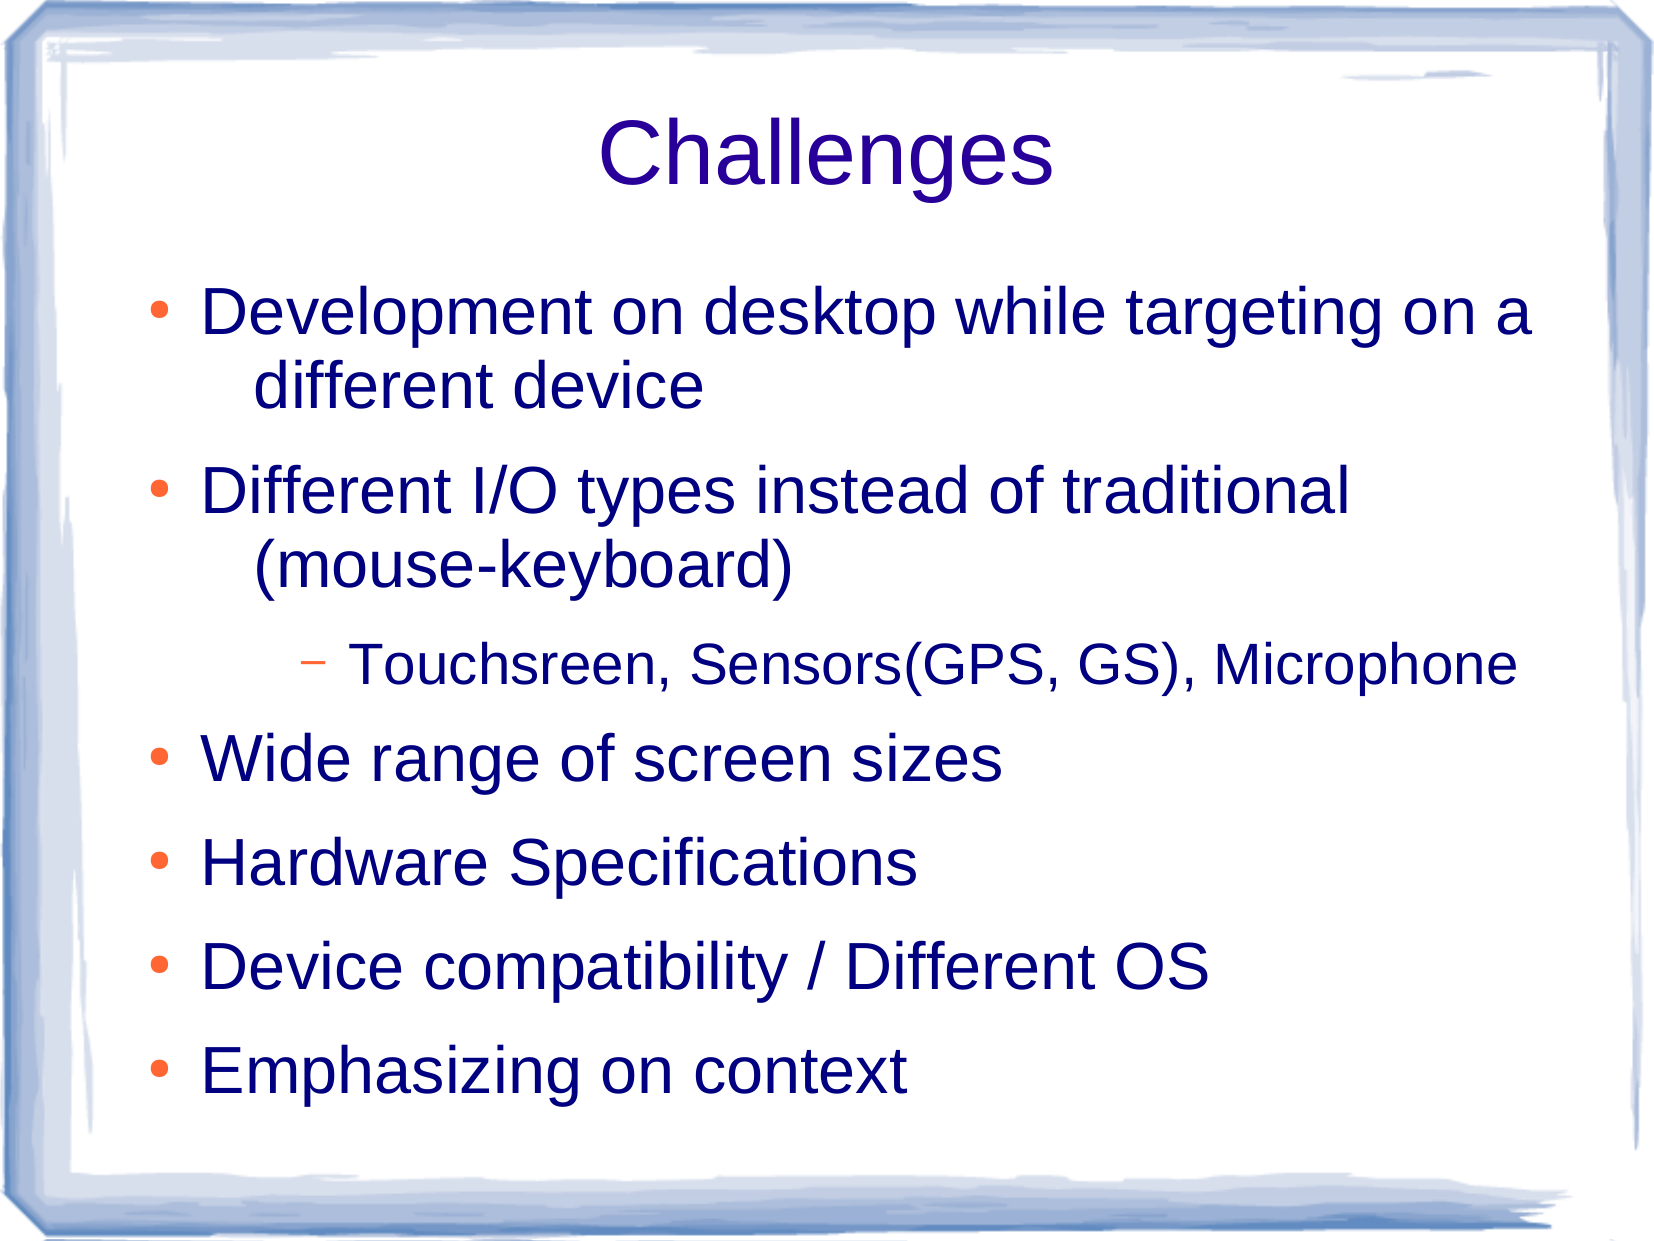

# Challenges
Development on desktop while targeting on a different device
Different I/O types instead of traditional (mouse-keyboard)
Touchsreen, Sensors(GPS, GS), Microphone
Wide range of screen sizes
Hardware Specifications
Device compatibility / Different OS
Emphasizing on context